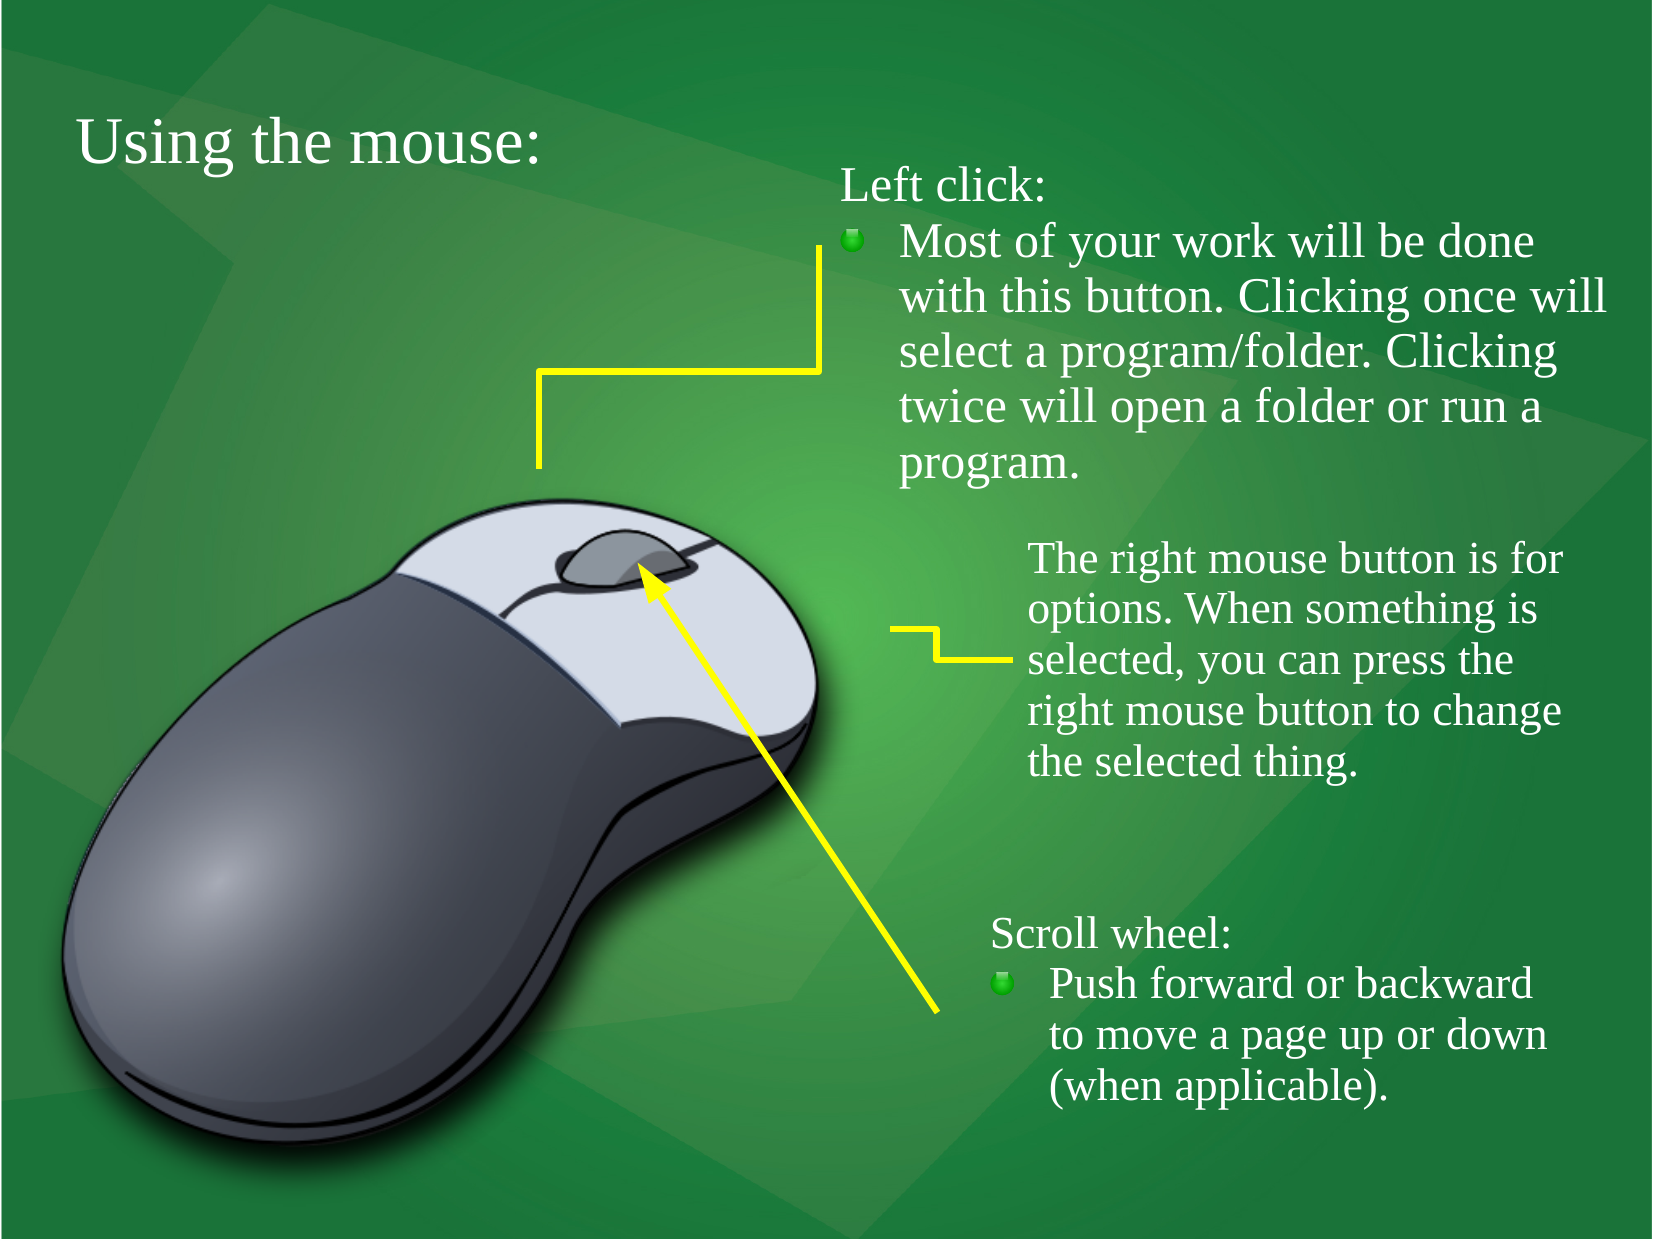

# Using the mouse:
Left click:
Most of your work will be done with this button. Clicking once will select a program/folder. Clicking twice will open a folder or run a program.
The right mouse button is for options. When something is selected, you can press the right mouse button to change the selected thing.
Scroll wheel:
Push forward or backward to move a page up or down (when applicable).